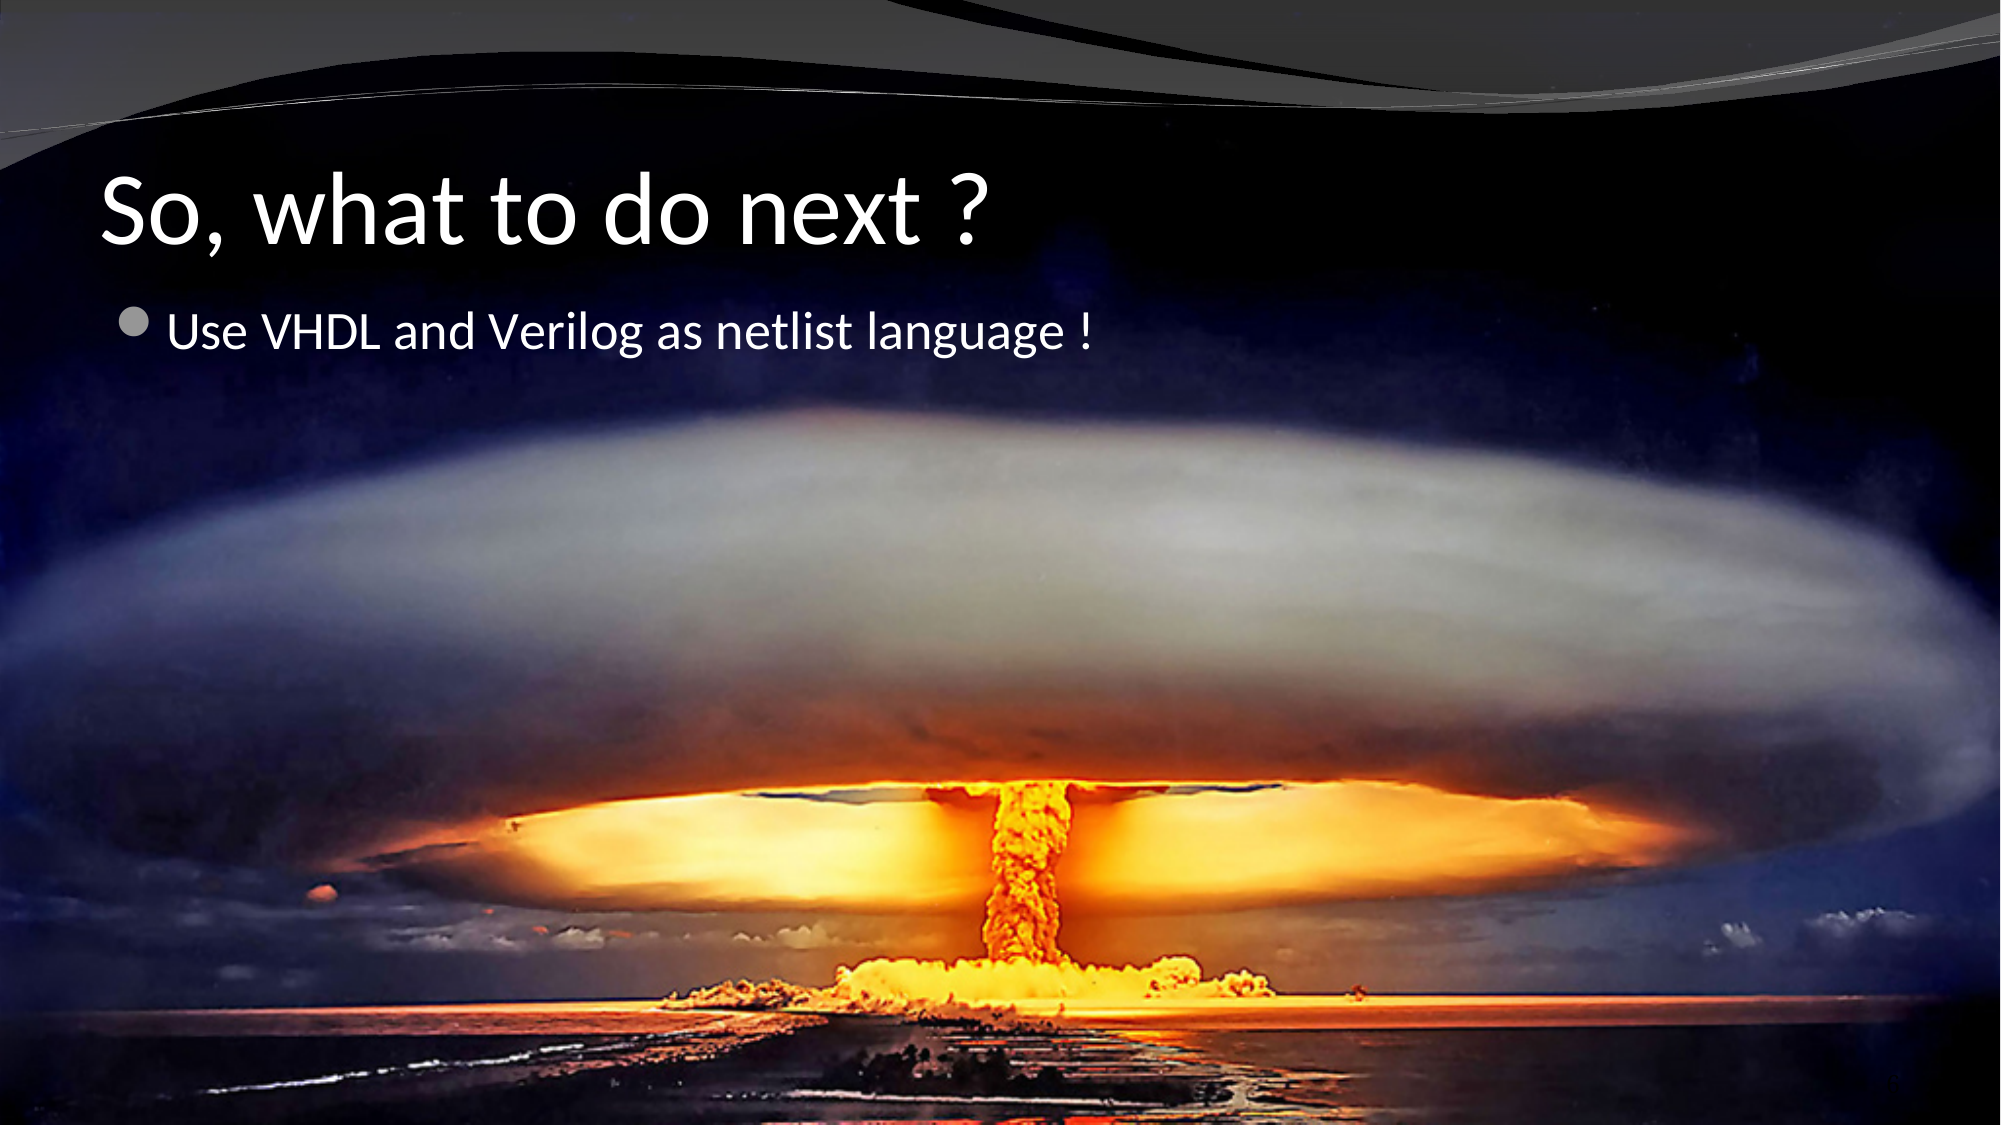

So, what to do next ?
# Use VHDL and Verilog as netlist language !